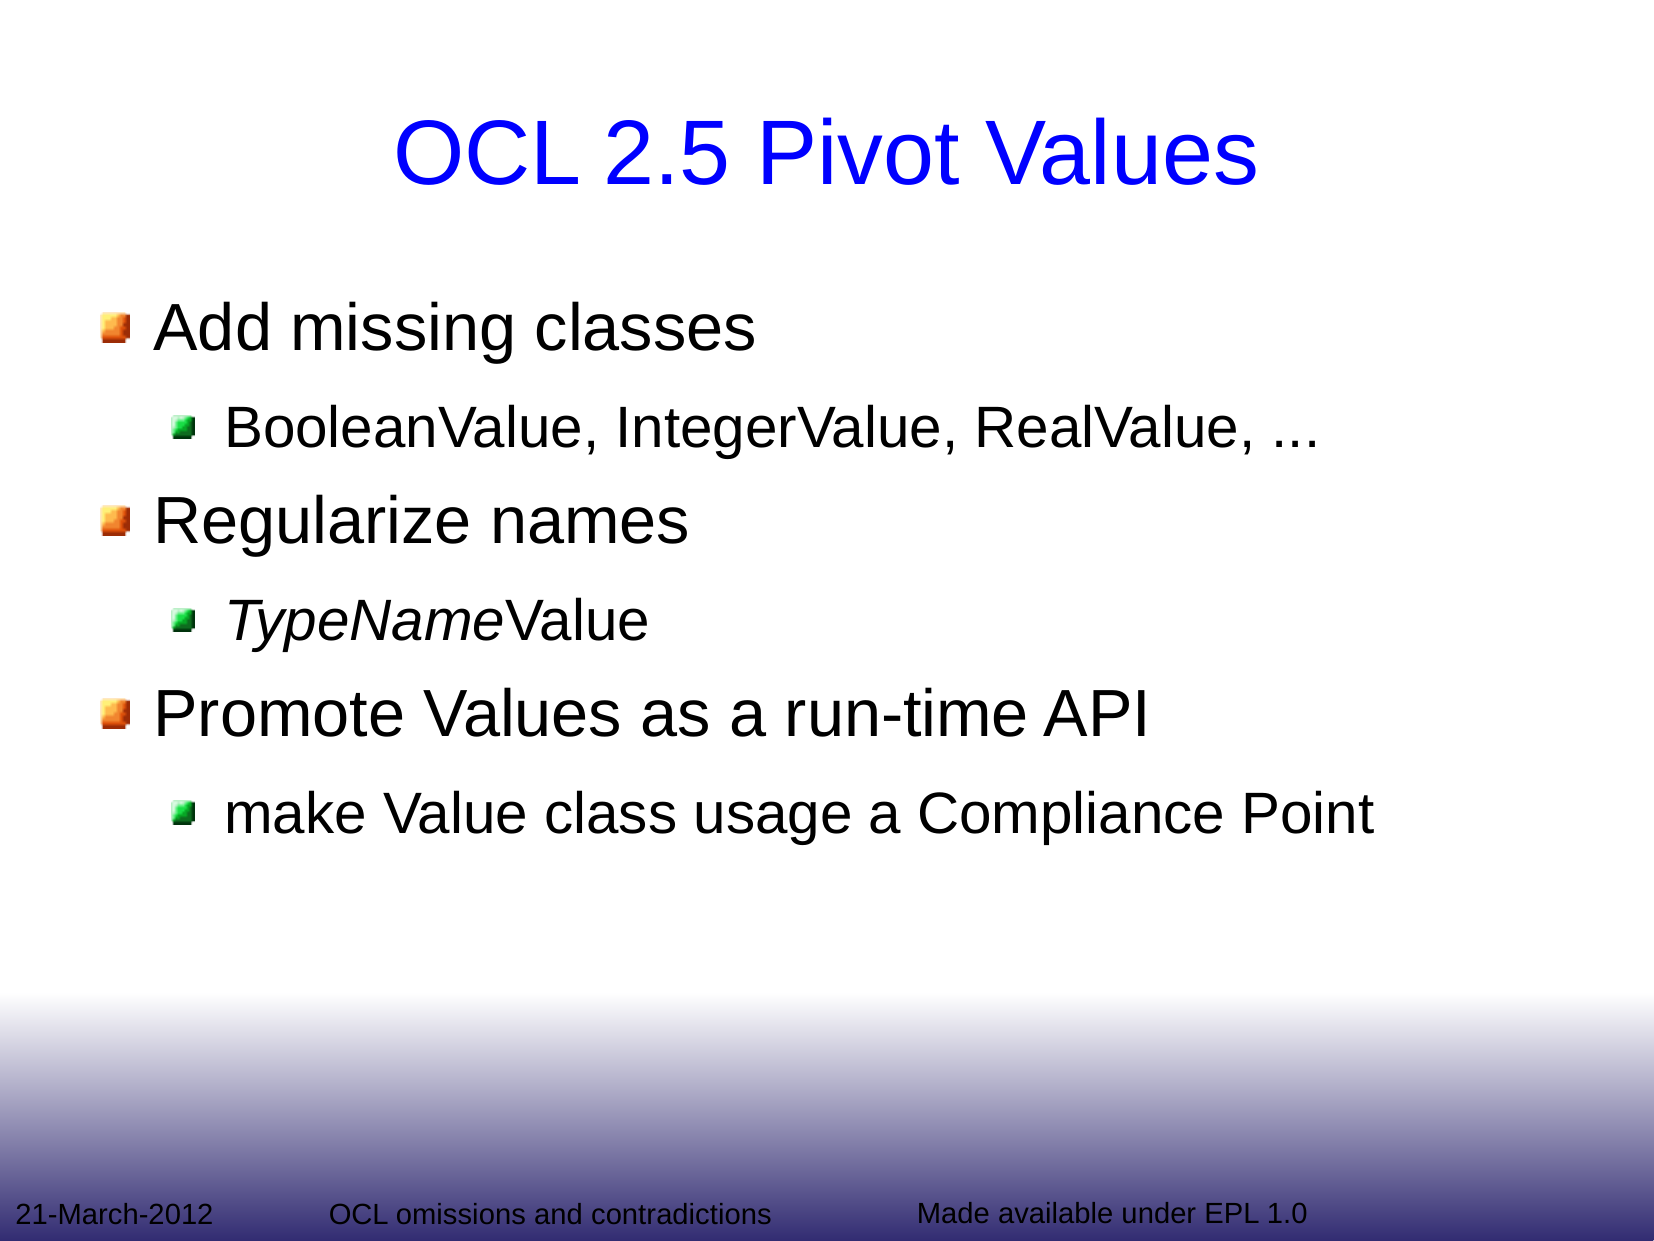

# OCL 2.5 Pivot Values
Add missing classes
BooleanValue, IntegerValue, RealValue, ...
Regularize names
TypeNameValue
Promote Values as a run-time API
make Value class usage a Compliance Point
21-March-2012
OCL omissions and contradictions